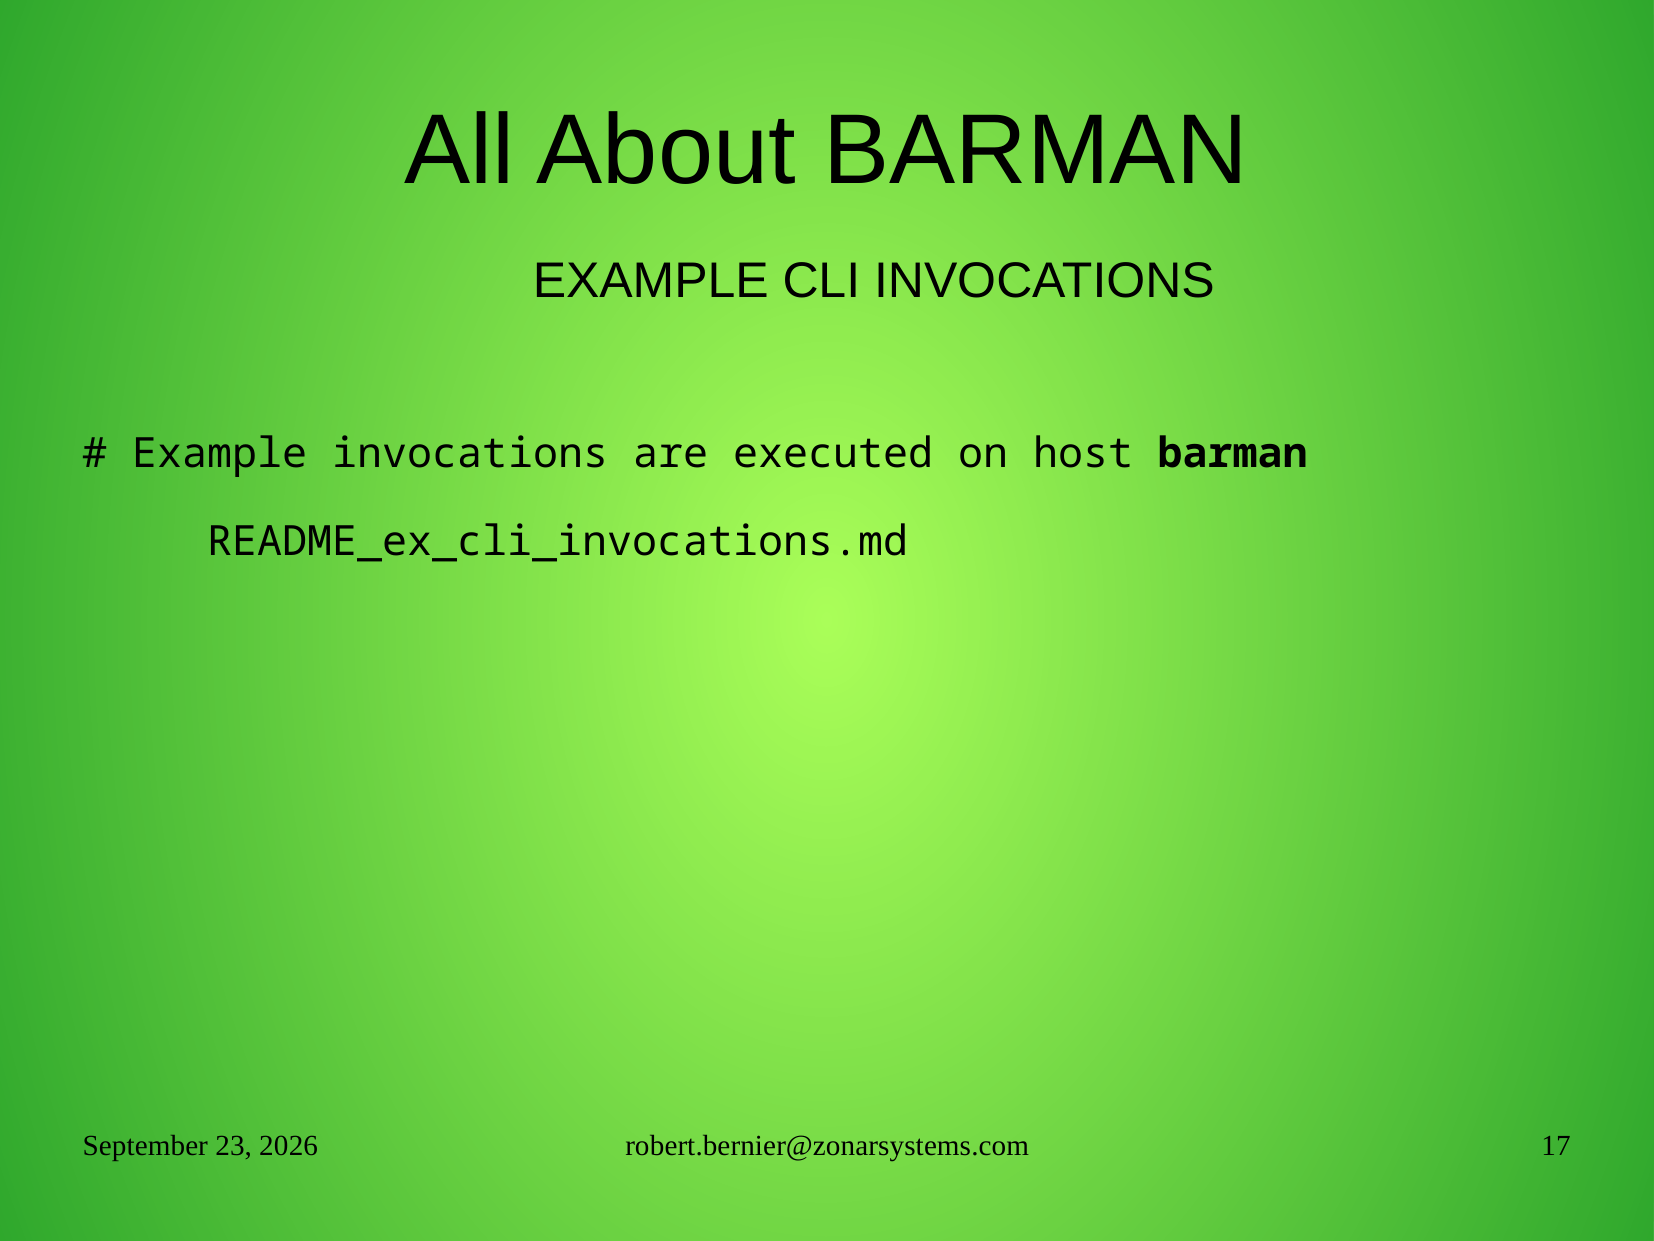

# All About BARMAN
EXAMPLE CLI INVOCATIONS
# Example invocations are executed on host barman
 README_ex_cli_invocations.md
robert.bernier@zonarsystems.com
17